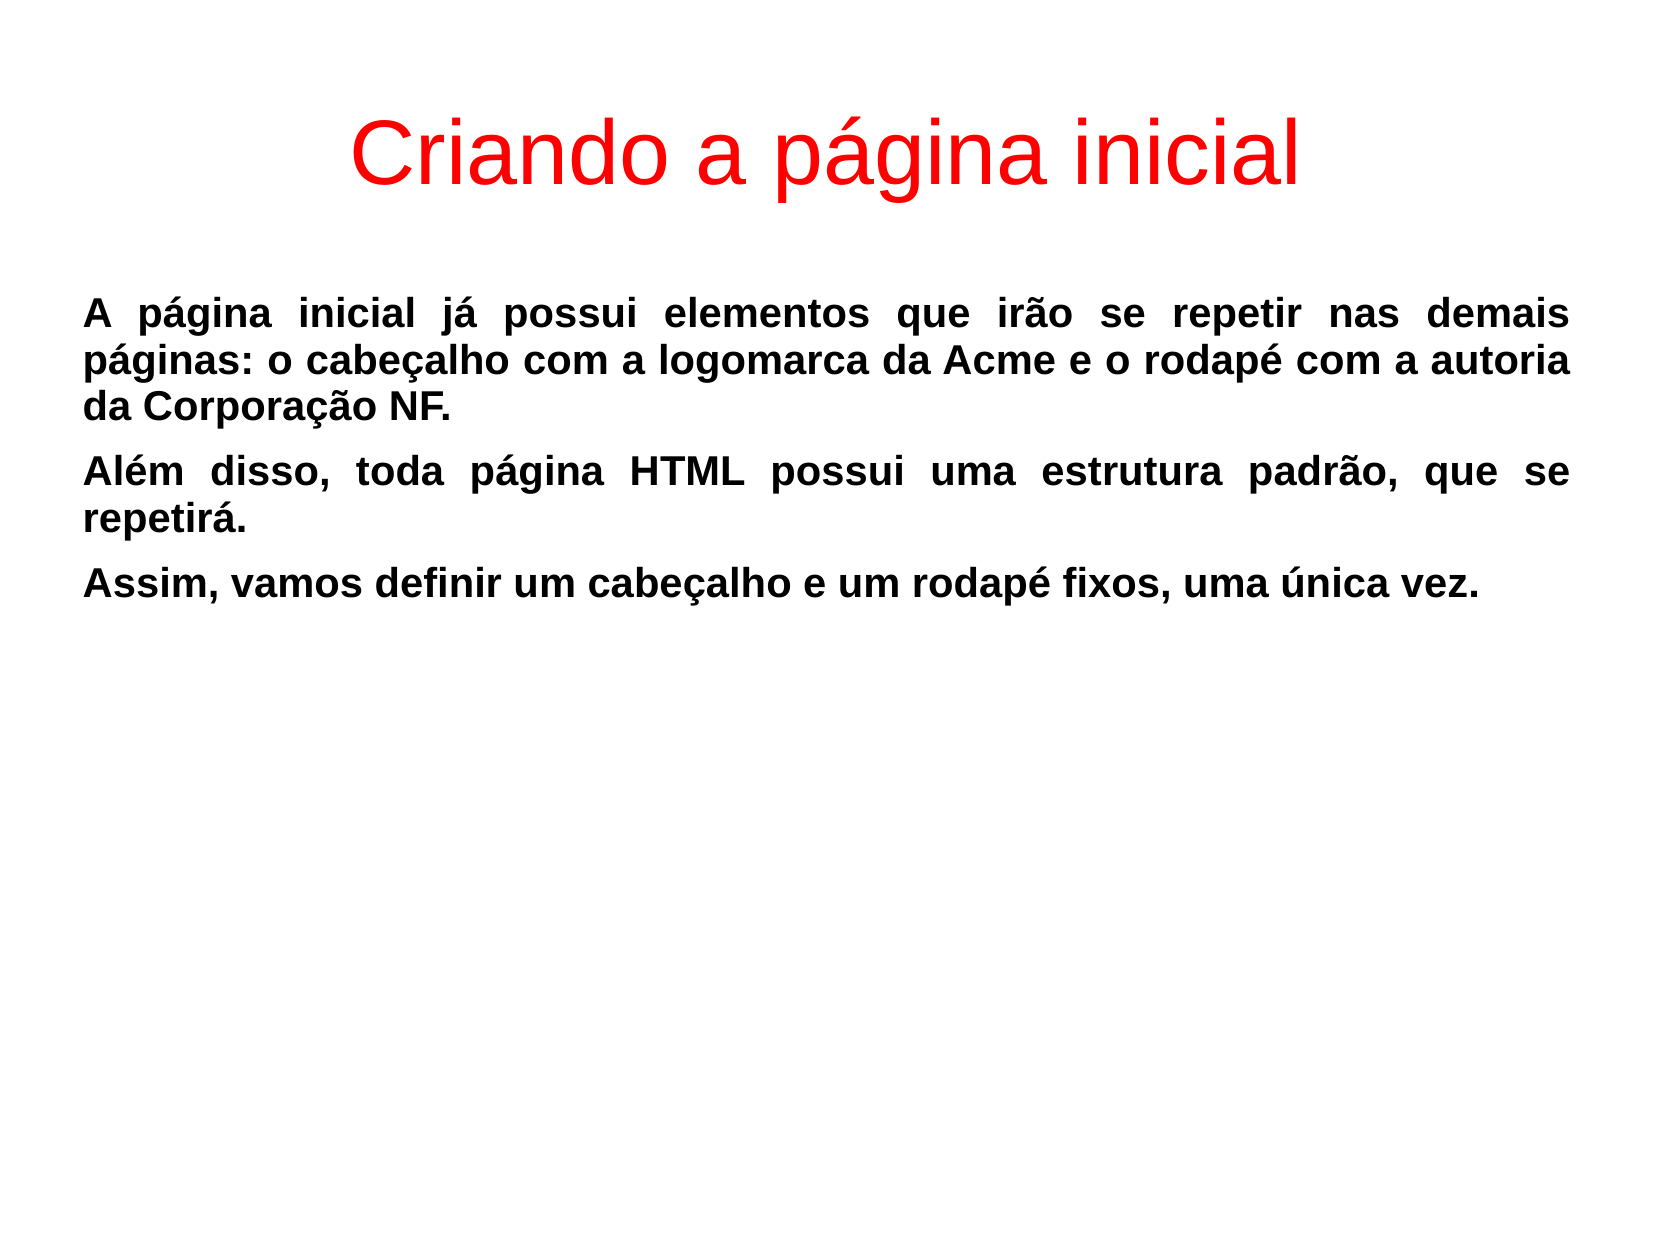

# Criando a página inicial
A página inicial já possui elementos que irão se repetir nas demais páginas: o cabeçalho com a logomarca da Acme e o rodapé com a autoria da Corporação NF.
Além disso, toda página HTML possui uma estrutura padrão, que se repetirá.
Assim, vamos definir um cabeçalho e um rodapé fixos, uma única vez.